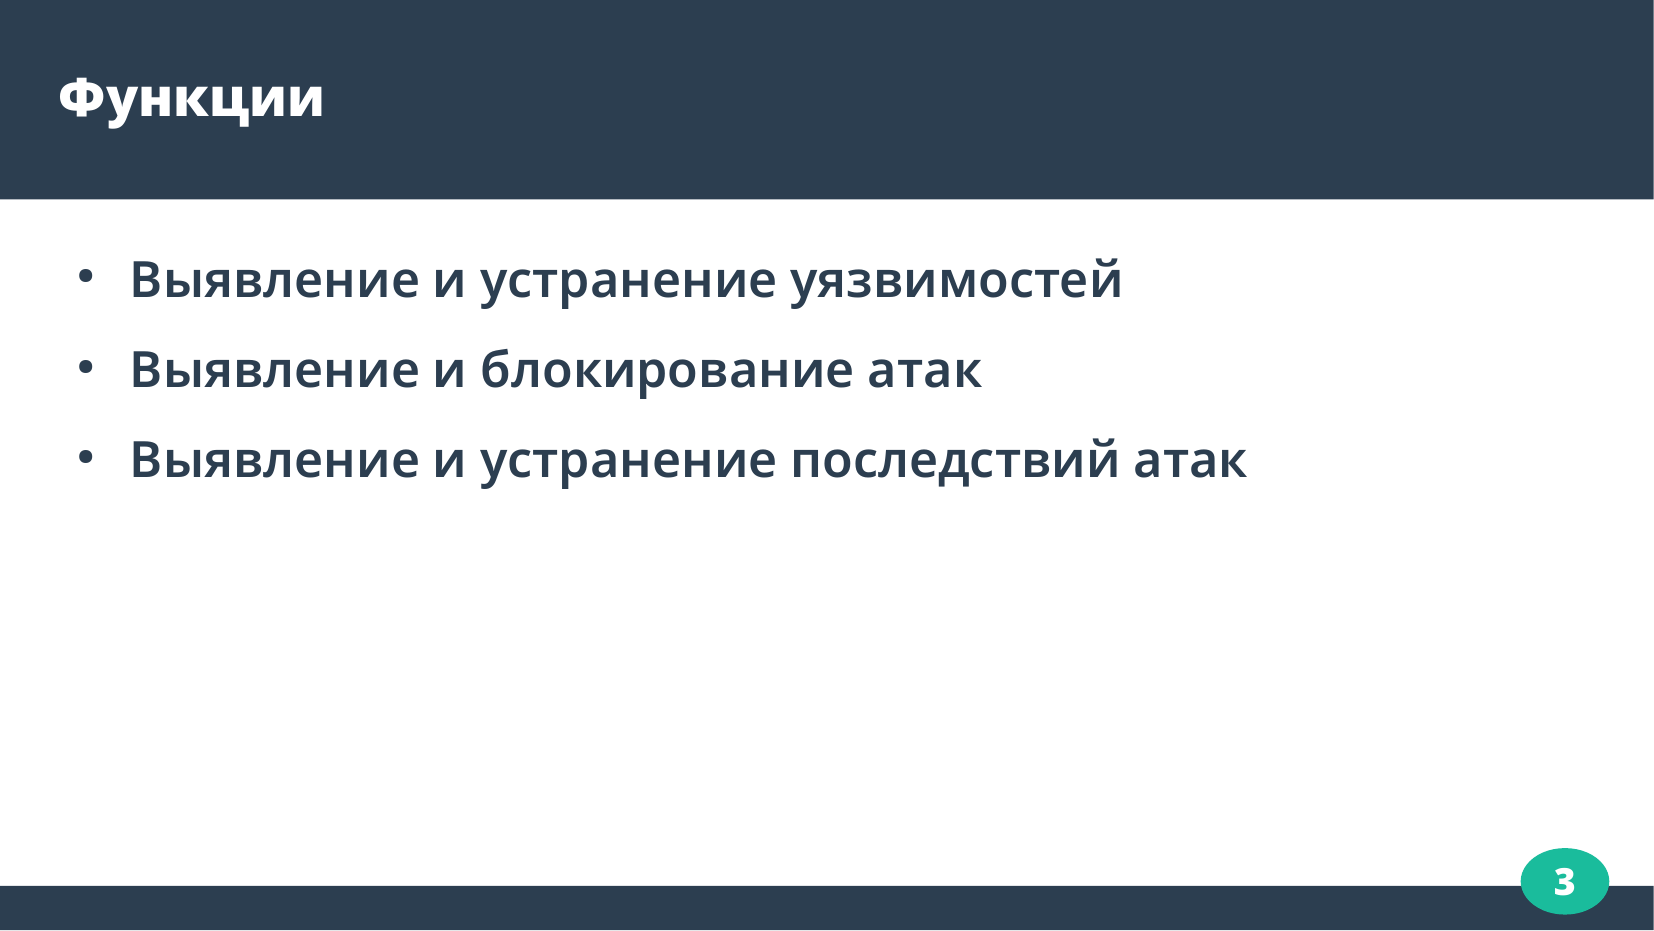

# Функции
Выявление и устранение уязвимостей
Выявление и блокирование атак
Выявление и устранение последствий атак
3